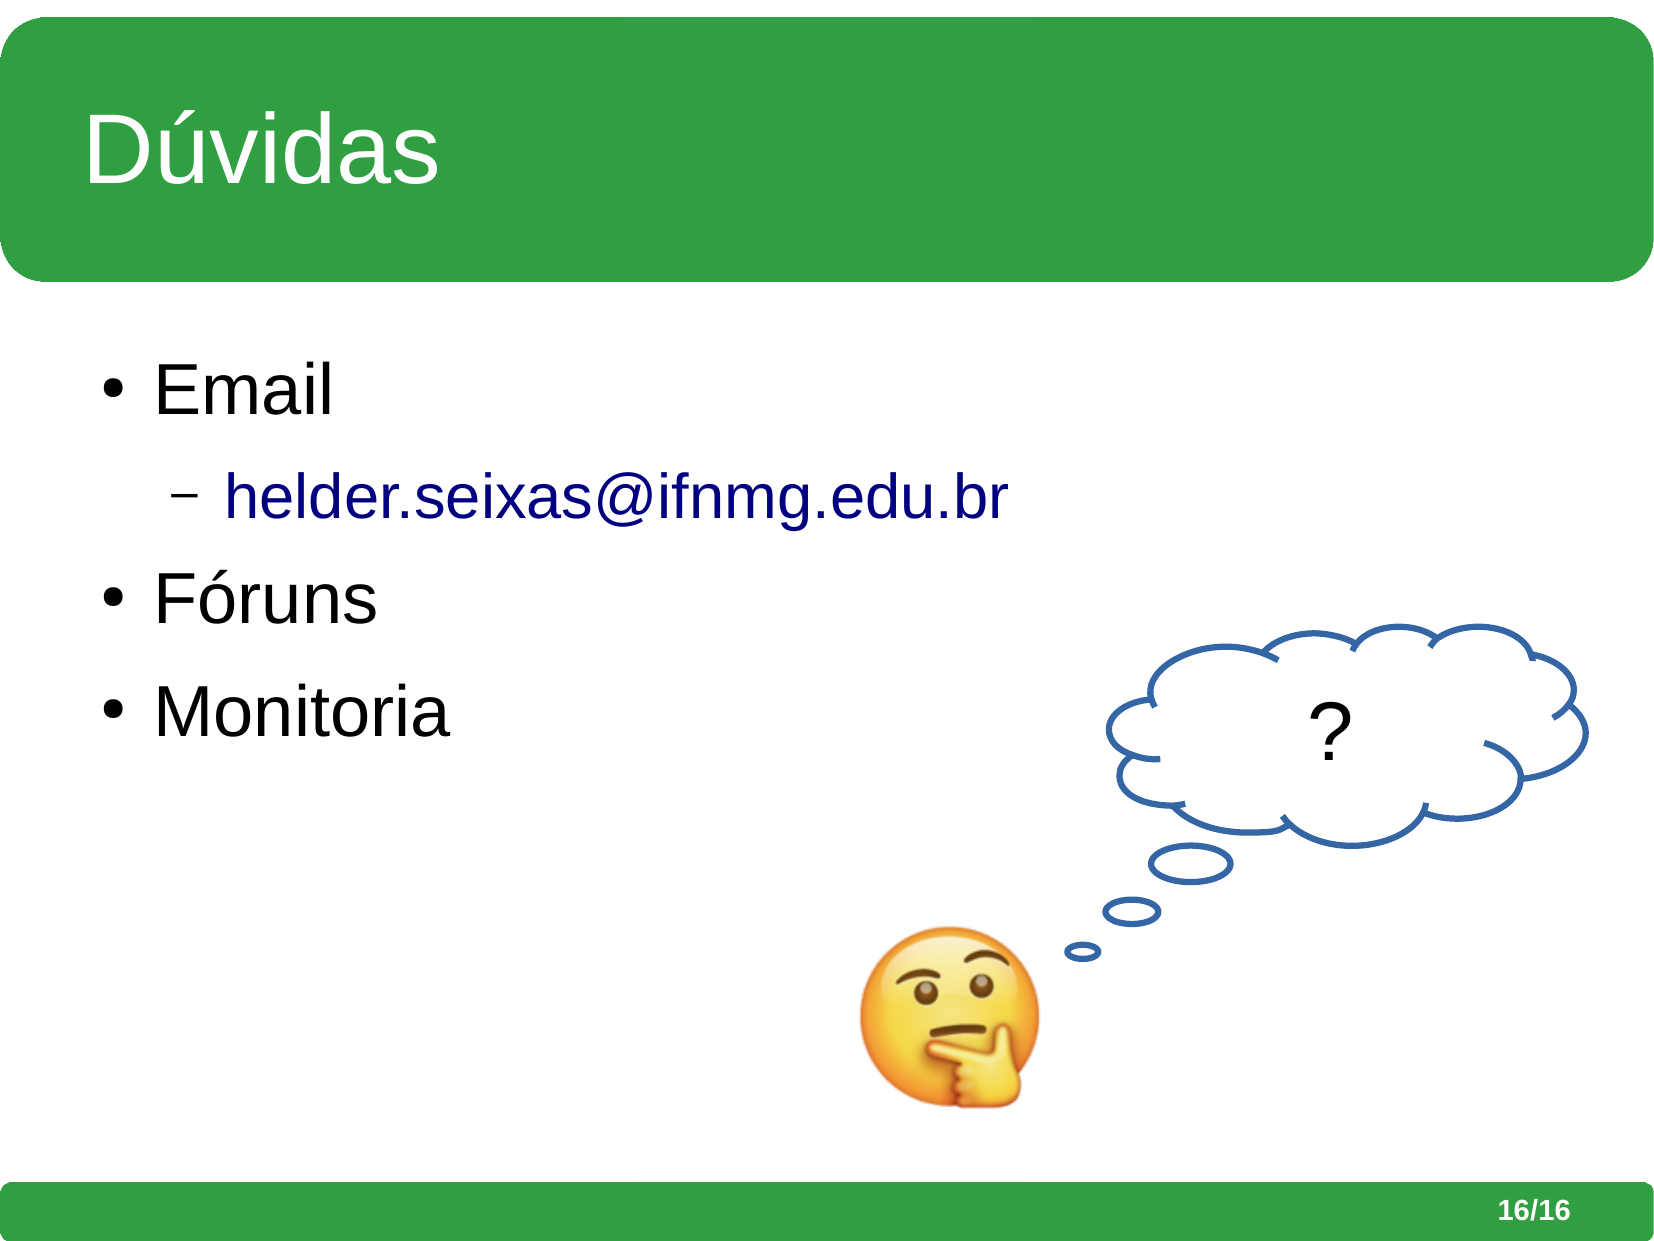

# Dúvidas
Email
helder.seixas@ifnmg.edu.br
Fóruns
Monitoria
?
16